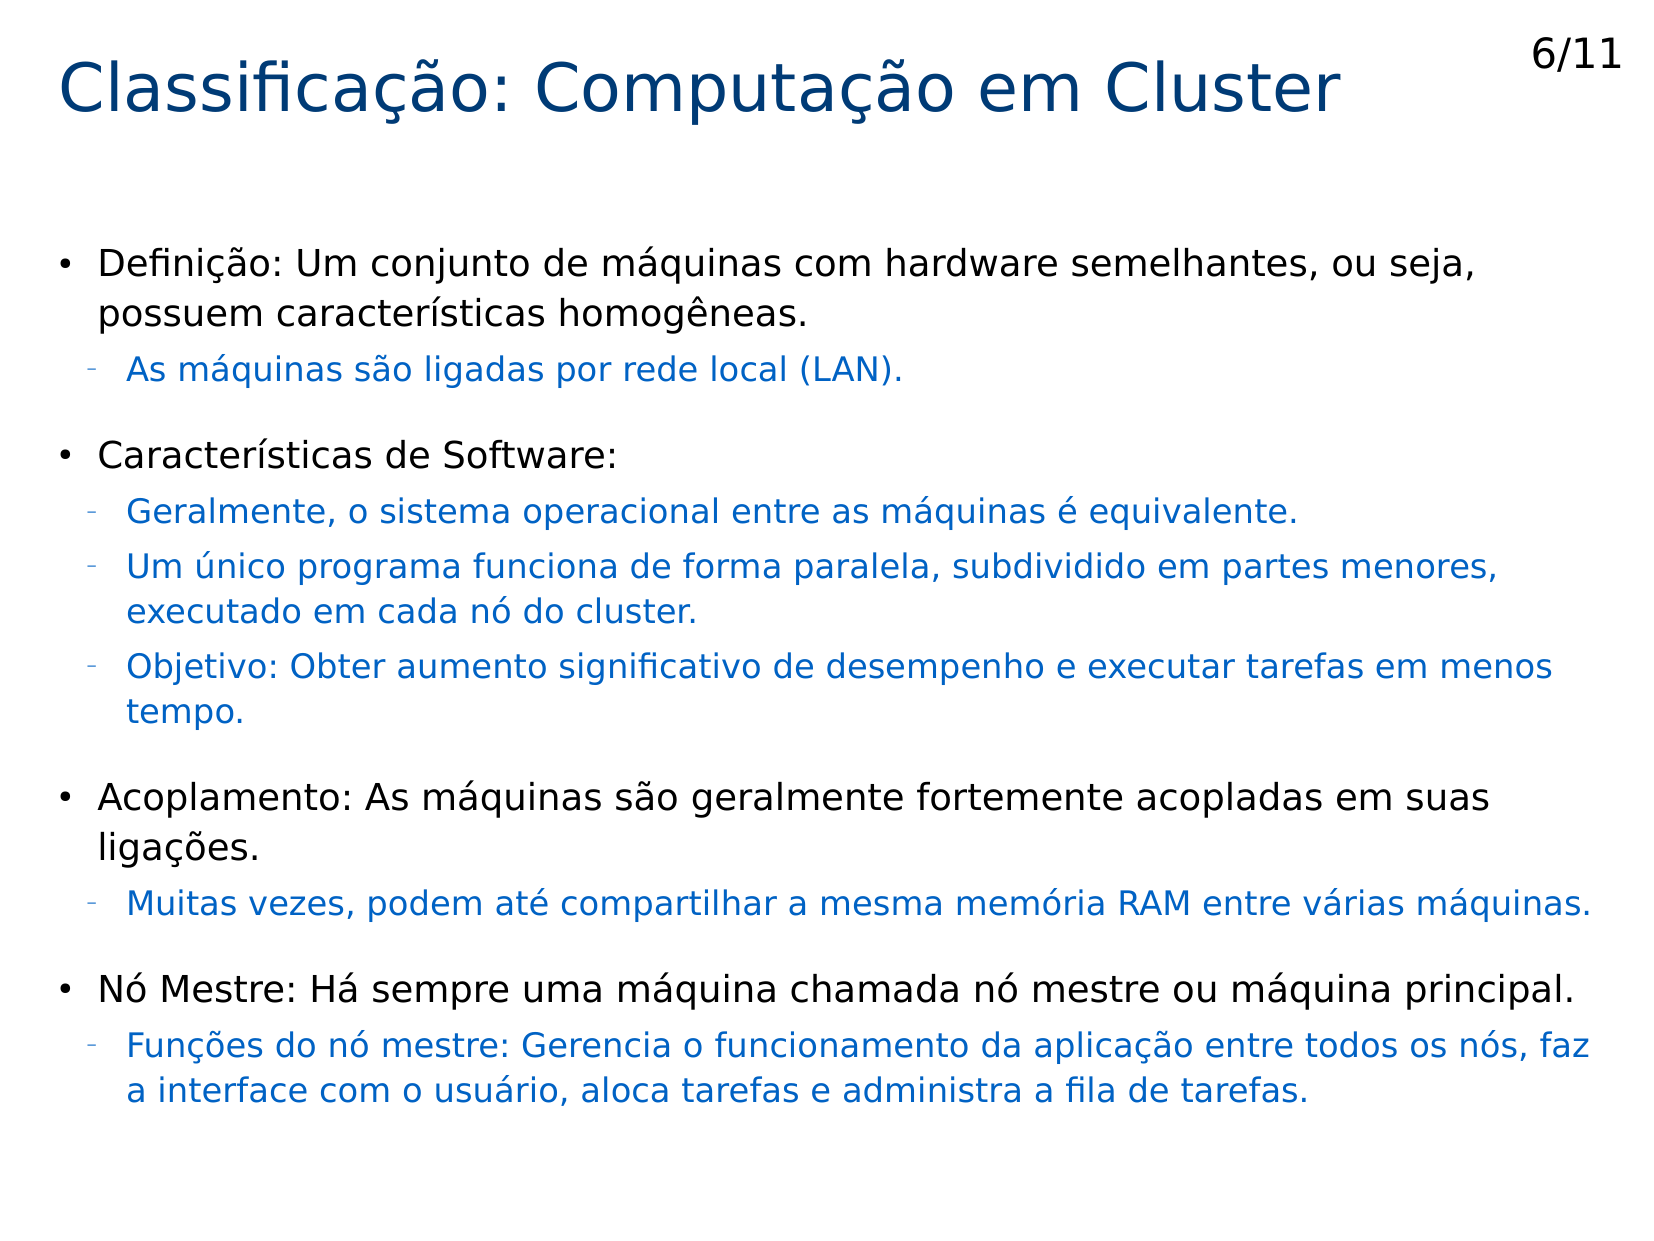

# Classificação: Computação em Cluster
6
Definição: Um conjunto de máquinas com hardware semelhantes, ou seja, possuem características homogêneas.
As máquinas são ligadas por rede local (LAN).
Características de Software:
Geralmente, o sistema operacional entre as máquinas é equivalente.
Um único programa funciona de forma paralela, subdividido em partes menores, executado em cada nó do cluster.
Objetivo: Obter aumento significativo de desempenho e executar tarefas em menos tempo.
Acoplamento: As máquinas são geralmente fortemente acopladas em suas ligações.
Muitas vezes, podem até compartilhar a mesma memória RAM entre várias máquinas.
Nó Mestre: Há sempre uma máquina chamada nó mestre ou máquina principal.
Funções do nó mestre: Gerencia o funcionamento da aplicação entre todos os nós, faz a interface com o usuário, aloca tarefas e administra a fila de tarefas.